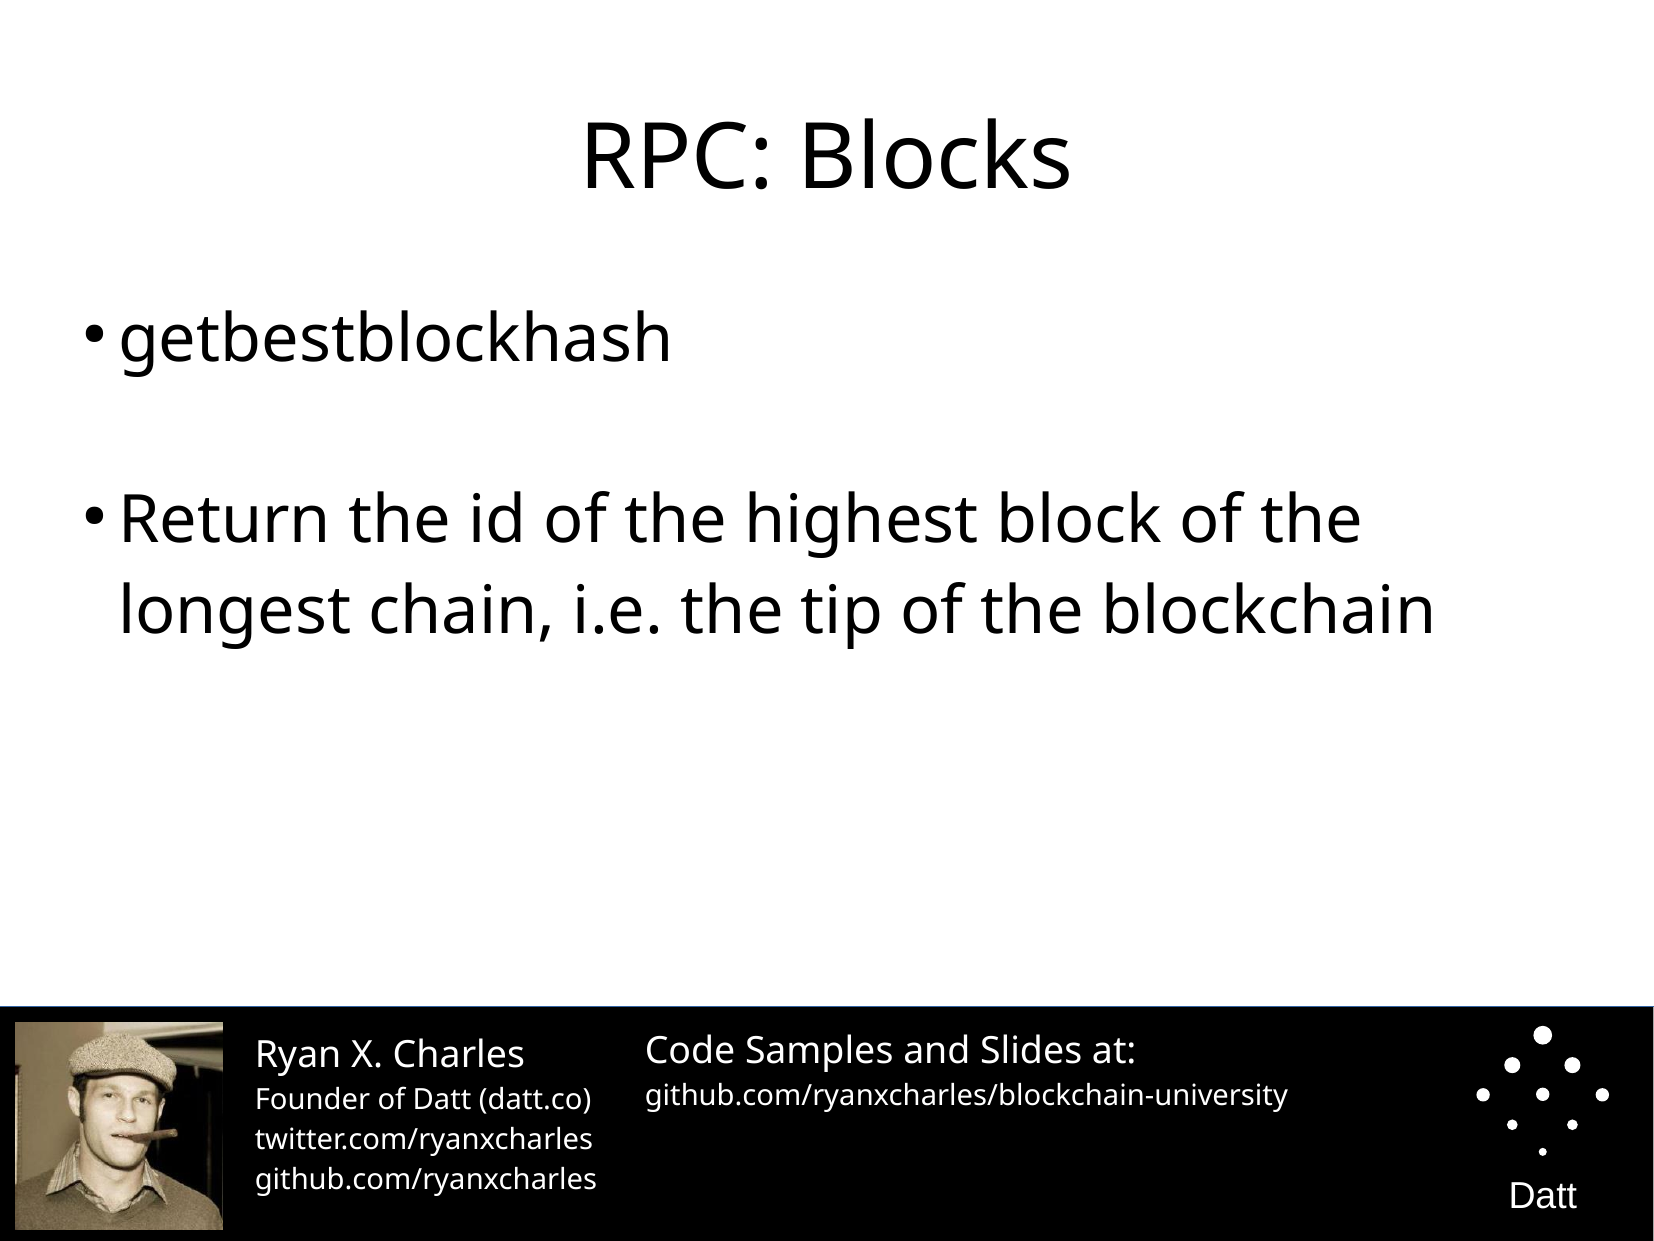

# RPC: Blocks
getbestblockhash
Return the id of the highest block of the longest chain, i.e. the tip of the blockchain
Code Samples and Slides at:
github.com/ryanxcharles/blockchain-university
Ryan X. Charles
Founder of Datt (datt.co)
twitter.com/ryanxcharles
github.com/ryanxcharles
Datt